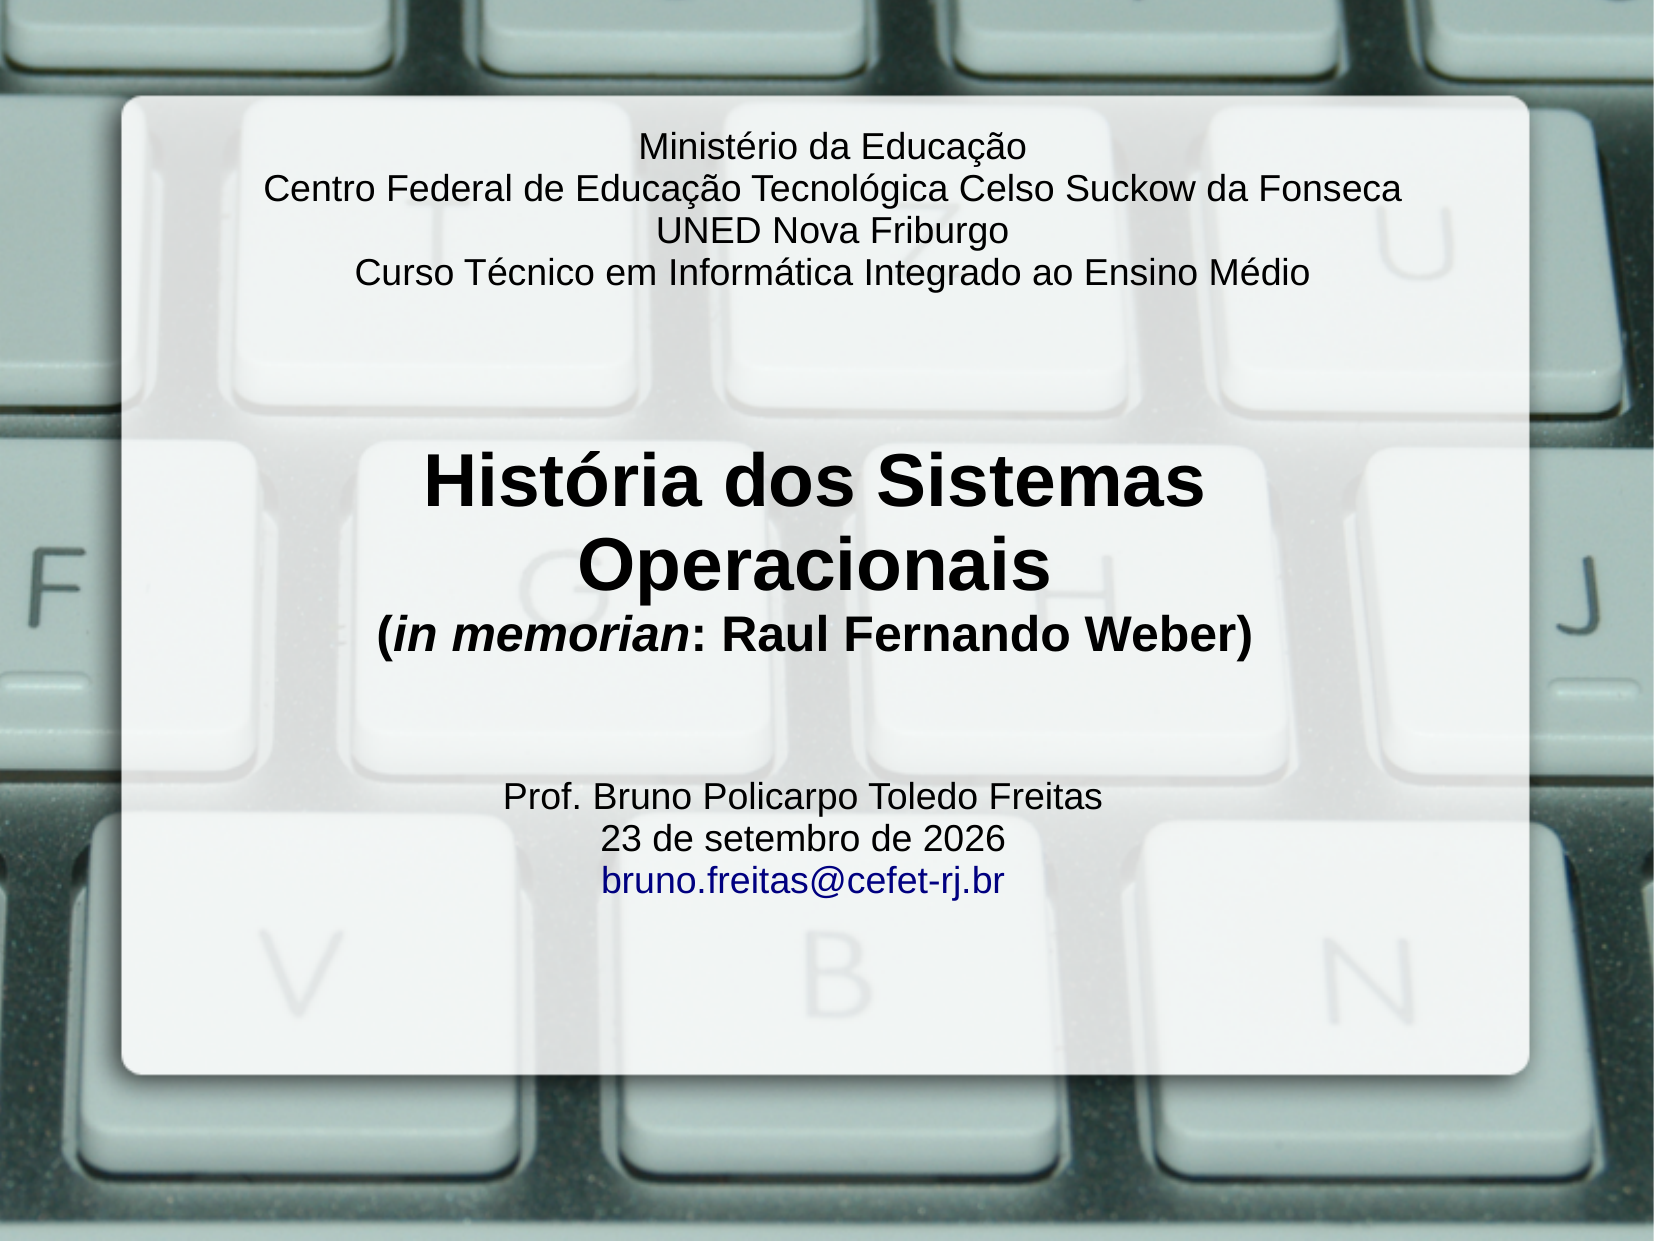

Ministério da Educação
Centro Federal de Educação Tecnológica Celso Suckow da Fonseca
UNED Nova Friburgo
Curso Técnico em Informática Integrado ao Ensino Médio
História dos Sistemas Operacionais
(in memorian: Raul Fernando Weber)
Prof. Bruno Policarpo Toledo Freitas
bruno.freitas@cefet-rj.br